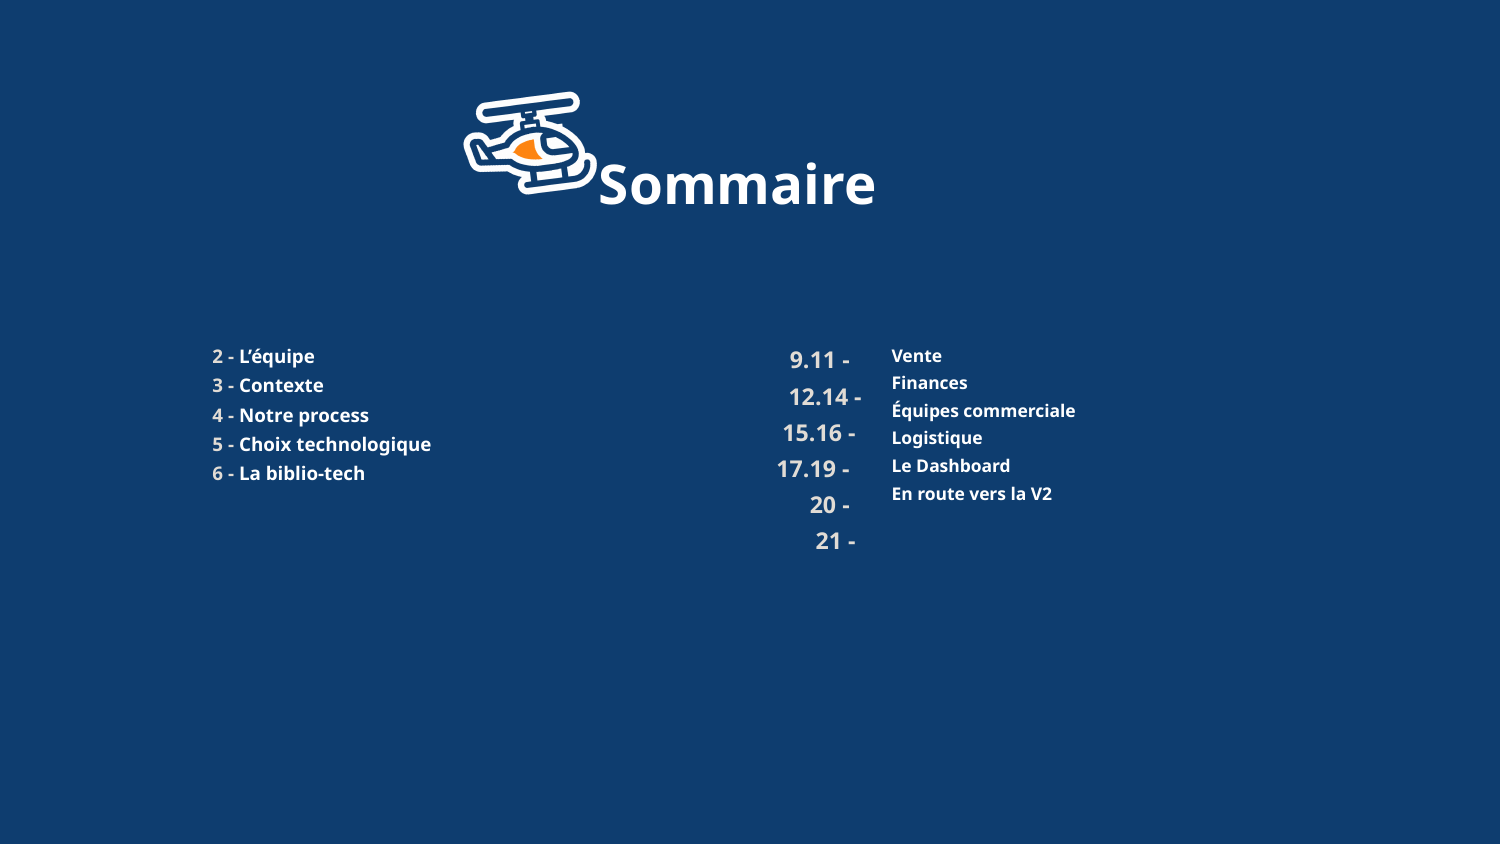

# Sommaire
2 - L’équipe
3 - Contexte
4 - Notre process
5 - Choix technologique
6 - La biblio-tech
9.11 -
12.14 -
15.16 -
17.19 -
20 -
21 -
Vente
Finances
Équipes commerciale
Logistique
Le Dashboard
En route vers la V2